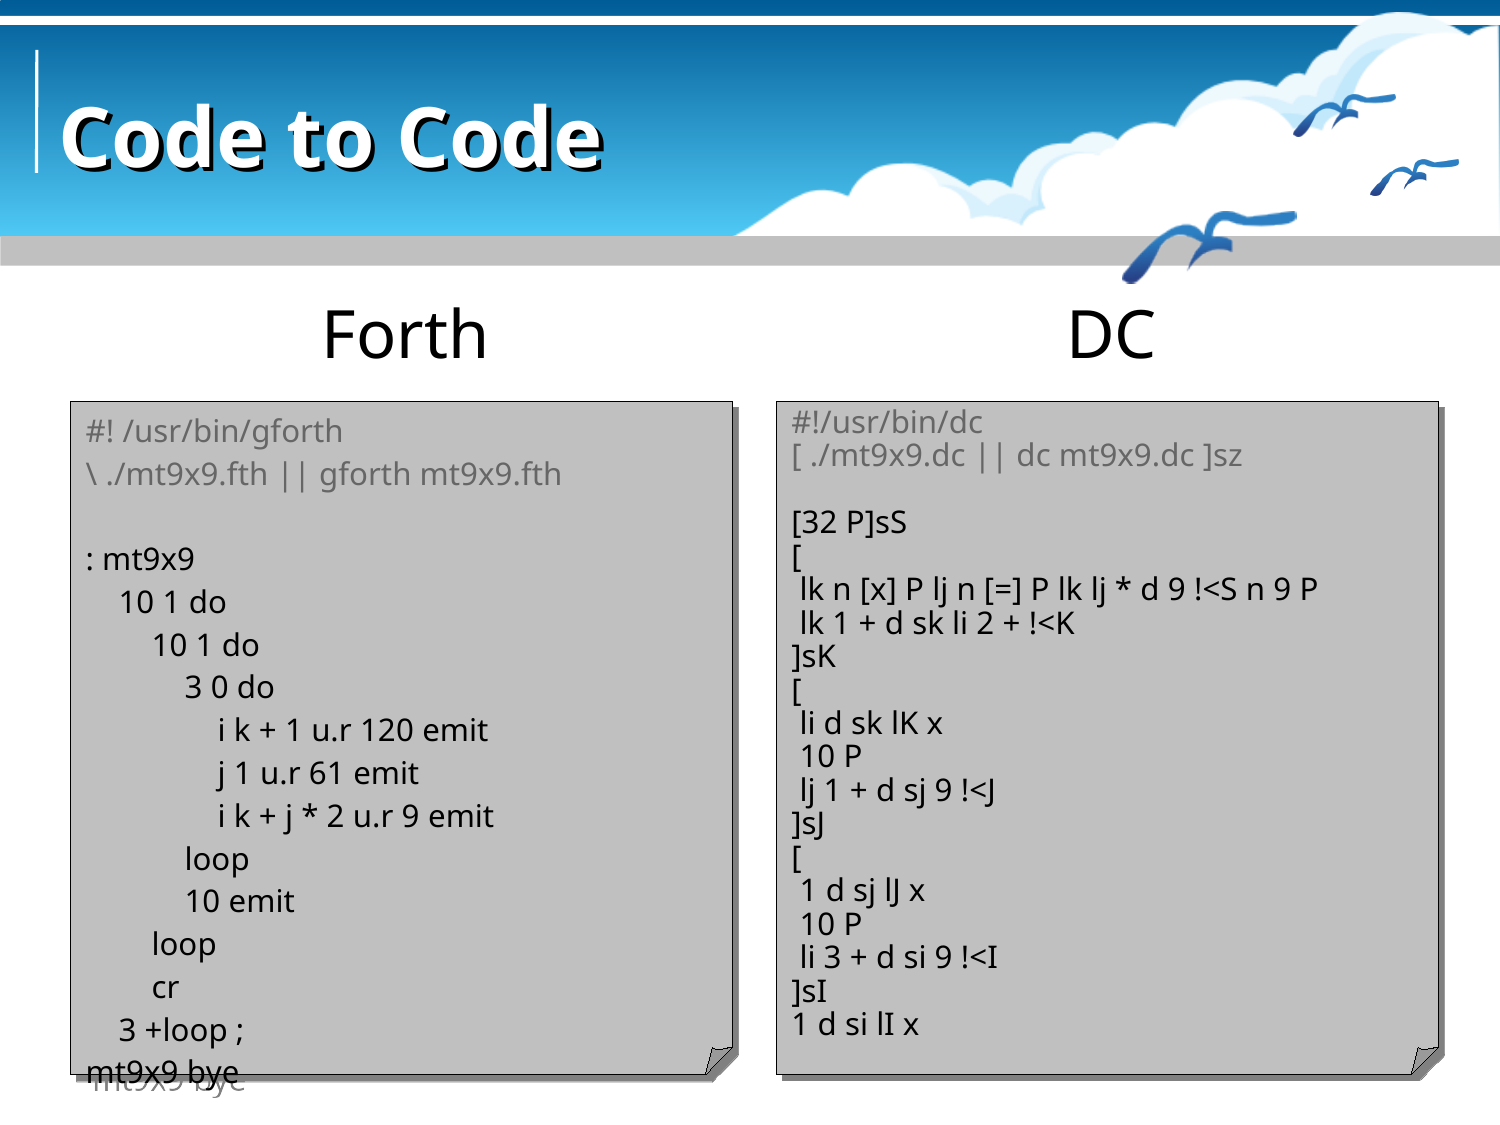

# Code to Code
DC
Forth
#! /usr/bin/gforth
\ ./mt9x9.fth || gforth mt9x9.fth
: mt9x9
 10 1 do
 10 1 do
 3 0 do
 i k + 1 u.r 120 emit
 j 1 u.r 61 emit
 i k + j * 2 u.r 9 emit
 loop
 10 emit
 loop
 cr
 3 +loop ;
mt9x9 bye
#!/usr/bin/dc
[ ./mt9x9.dc || dc mt9x9.dc ]sz
[32 P]sS
[
 lk n [x] P lj n [=] P lk lj * d 9 !<S n 9 P
 lk 1 + d sk li 2 + !<K
]sK
[
 li d sk lK x
 10 P
 lj 1 + d sj 9 !<J
]sJ
[
 1 d sj lJ x
 10 P
 li 3 + d si 9 !<I
]sI
1 d si lI x